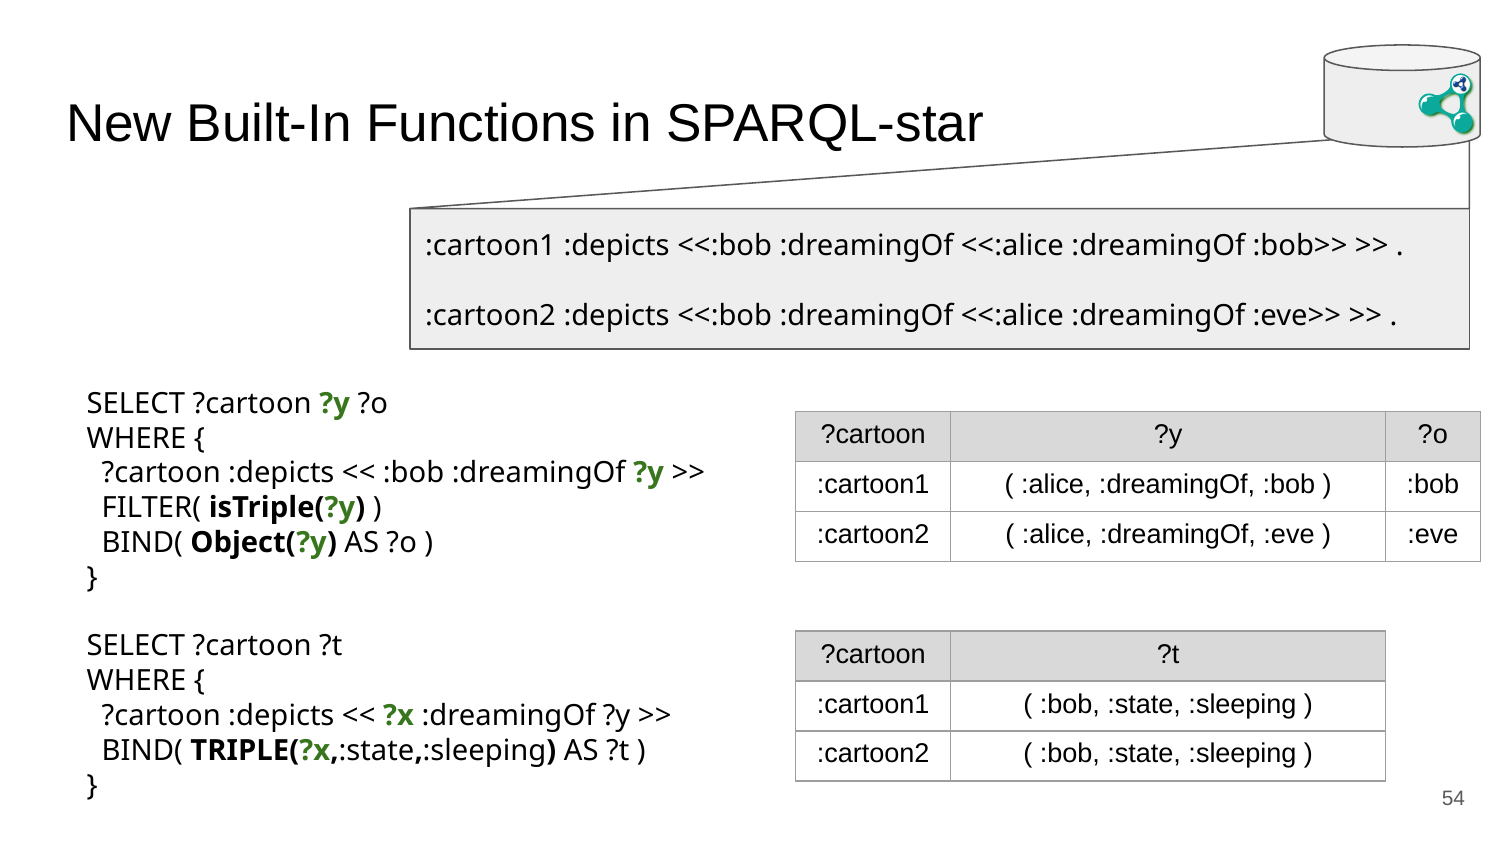

# New Built-In Functions in SPARQL-star
:cartoon1 :depicts <<:bob :dreamingOf <<:alice :dreamingOf :bob>> >> .
:cartoon2 :depicts <<:bob :dreamingOf <<:alice :dreamingOf :eve>> >> .
SELECT ?cartoon ?y ?o
WHERE {
 ?cartoon :depicts << :bob :dreamingOf ?y >>
 FILTER( isTriple(?y) )
 BIND( Object(?y) AS ?o )
}
| ?cartoon | ?y | ?o |
| --- | --- | --- |
| :cartoon1 | ( :alice, :dreamingOf, :bob ) | :bob |
| :cartoon2 | ( :alice, :dreamingOf, :eve ) | :eve |
SELECT ?cartoon ?t
WHERE {
 ?cartoon :depicts << ?x :dreamingOf ?y >>
 BIND( TRIPLE(?x,:state,:sleeping) AS ?t )
}
| ?cartoon | ?t |
| --- | --- |
| :cartoon1 | ( :bob, :state, :sleeping ) |
| :cartoon2 | ( :bob, :state, :sleeping ) |